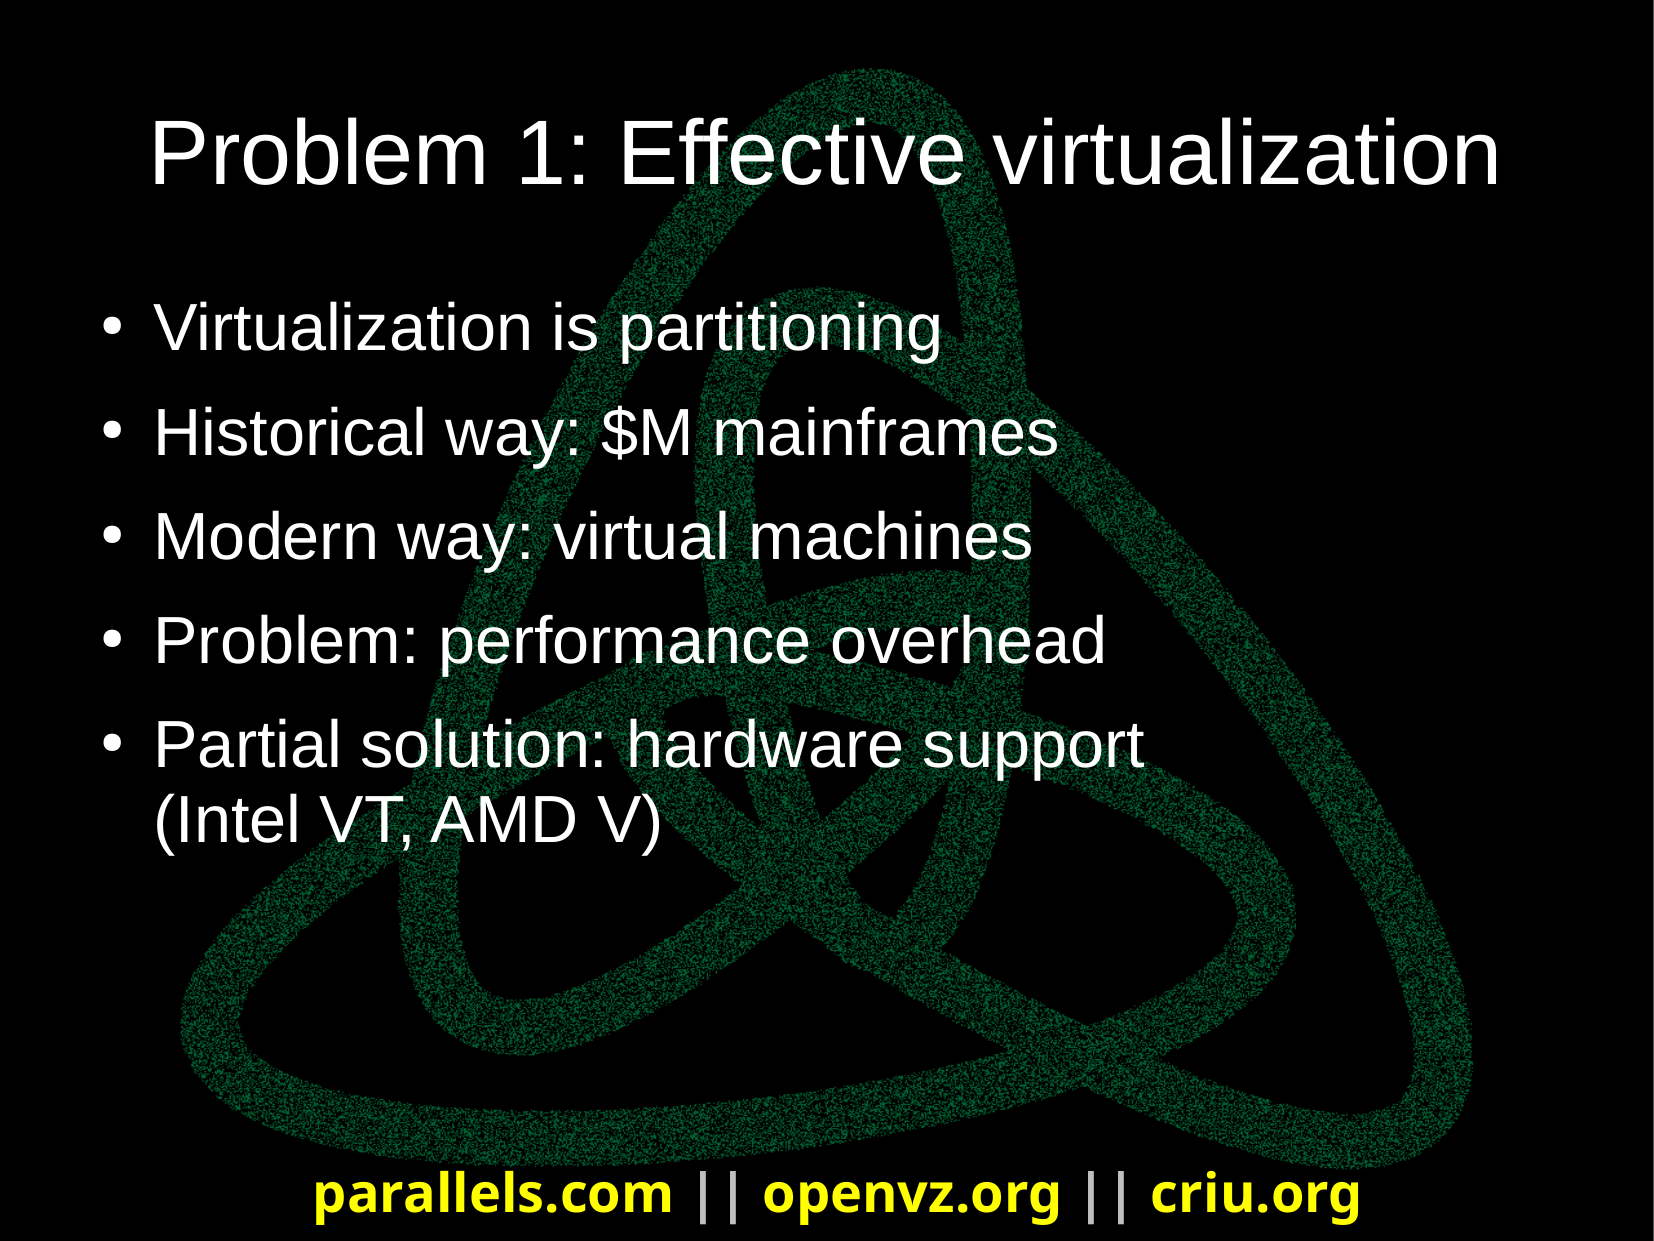

# Problem 1: Effective virtualization
Virtualization is partitioning
Historical way: $M mainframes
Modern way: virtual machines
Problem: performance overhead
Partial solution: hardware support
(Intel VT, AMD V)